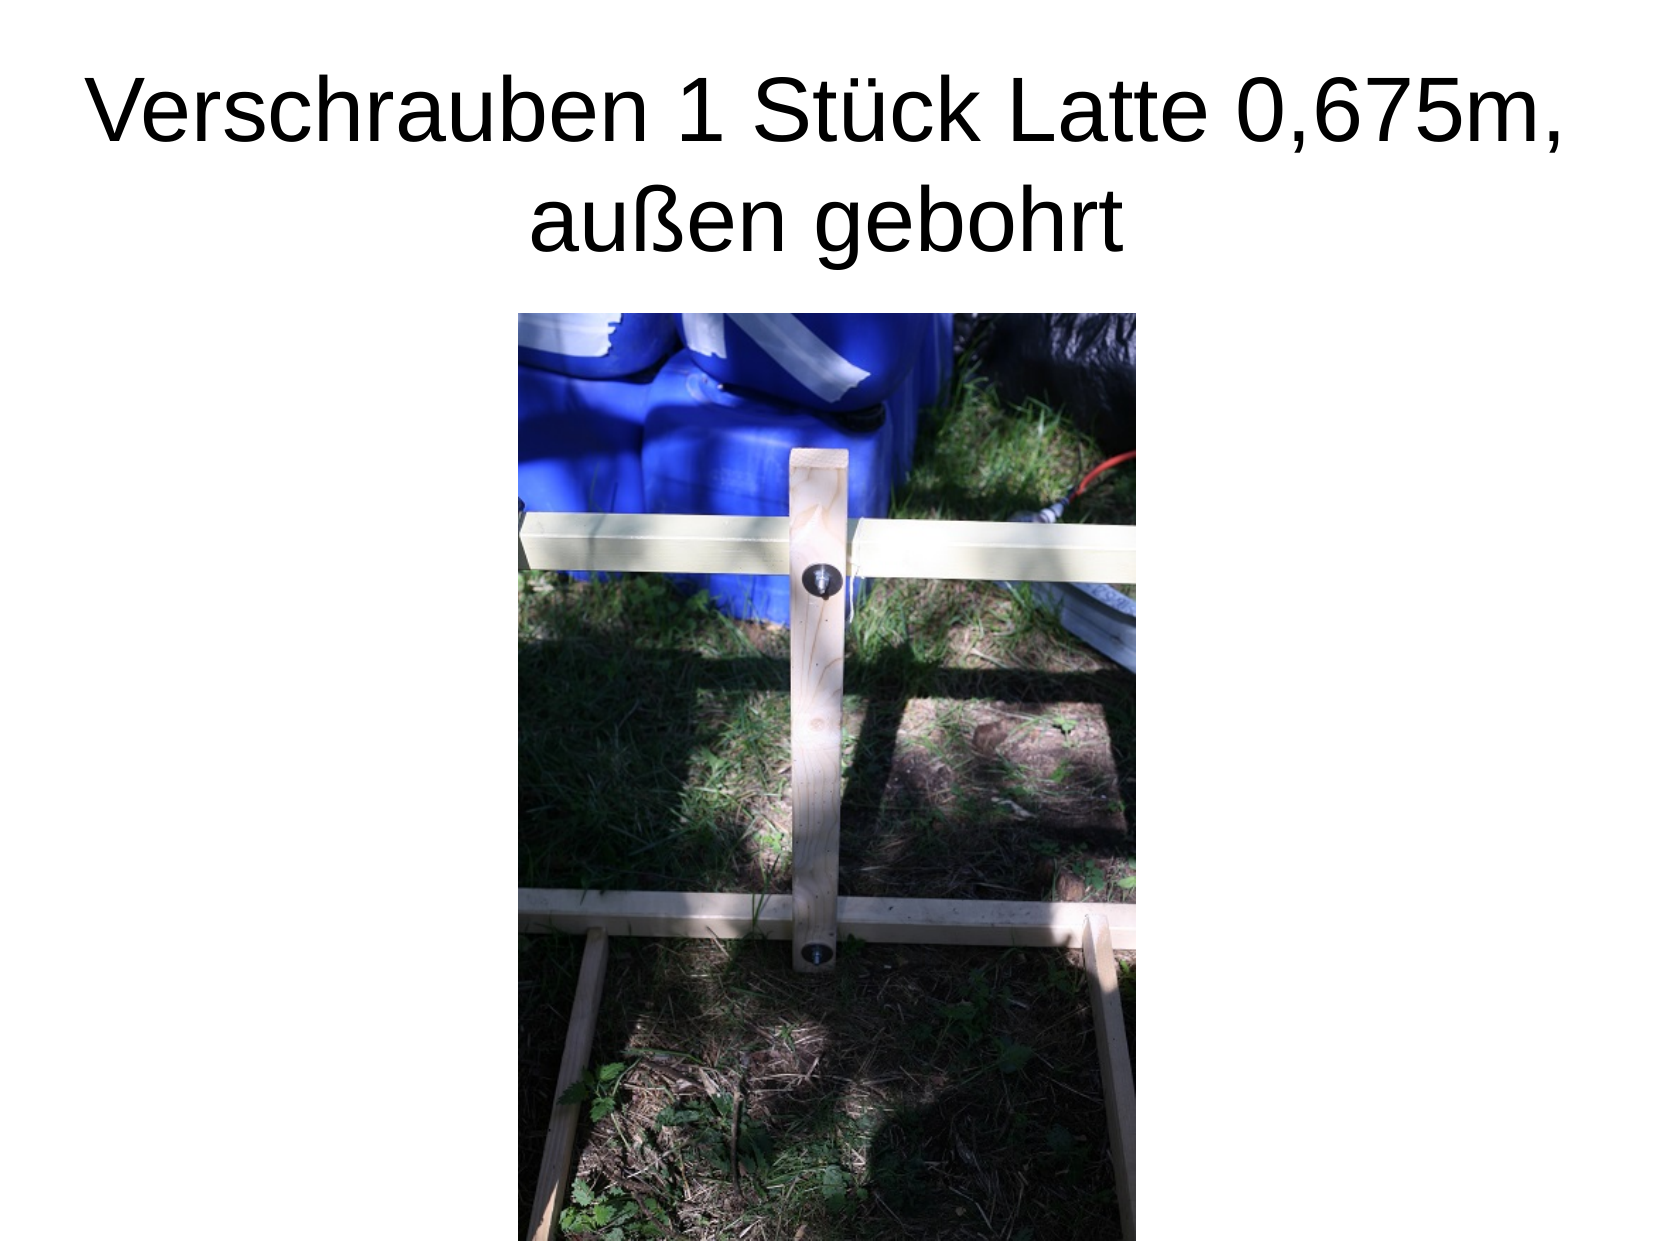

# Verschrauben 1 Stück Latte 0,675m, außen gebohrt